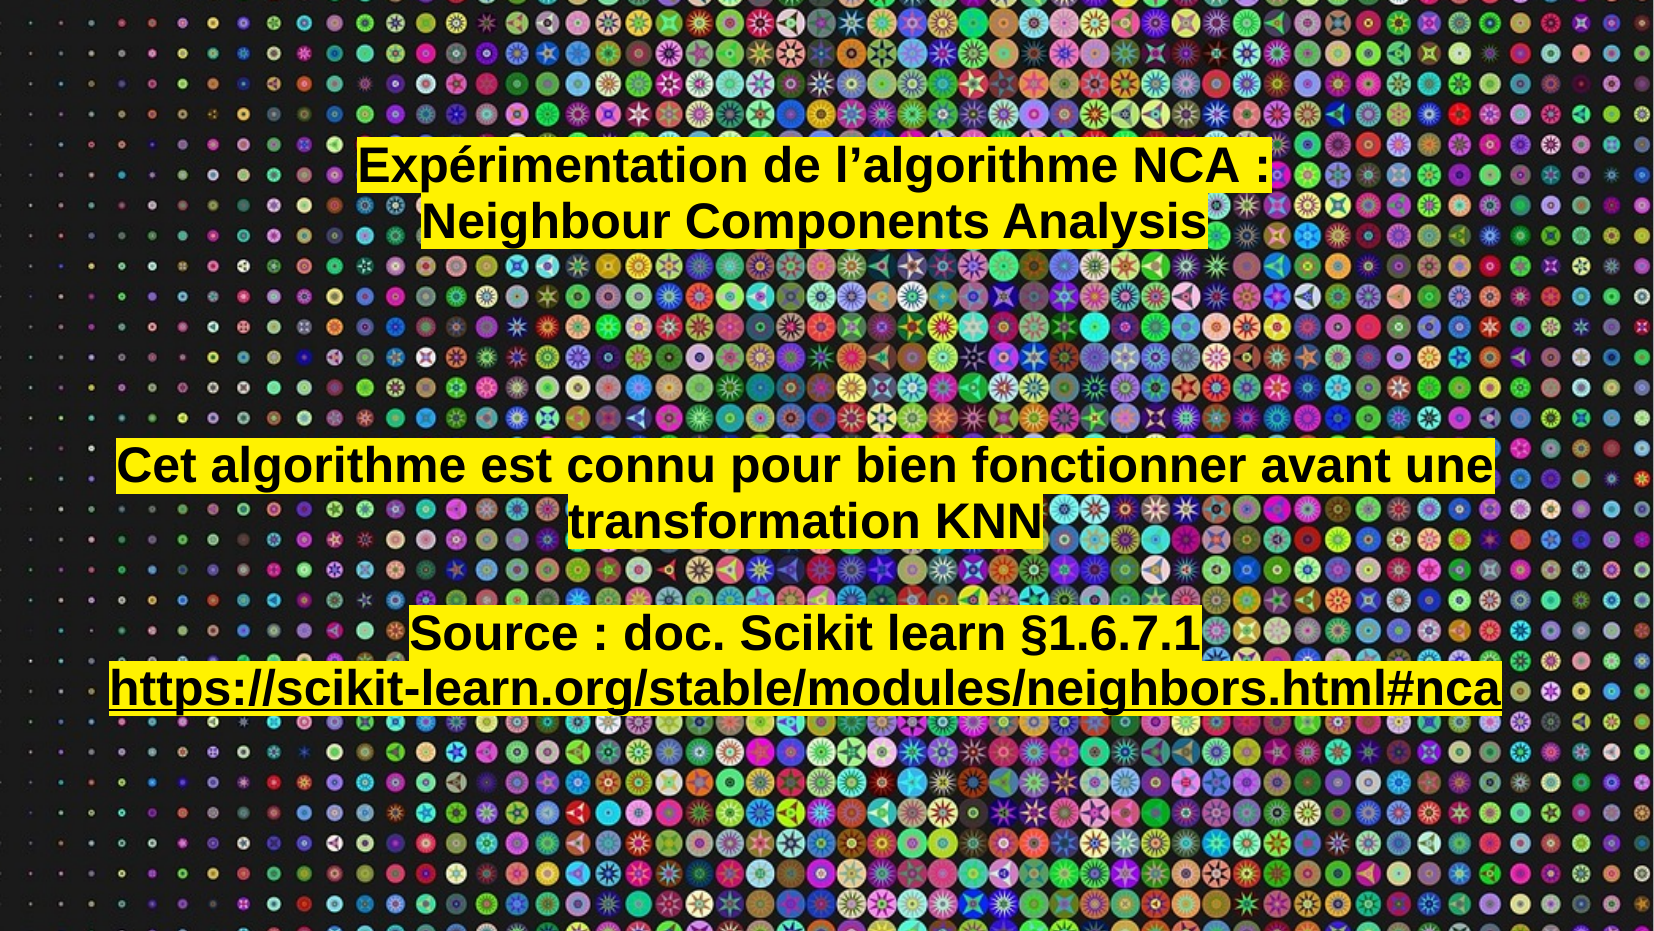

Expérimentation de l’algorithme NCA :
Neighbour Components Analysis
Cet algorithme est connu pour bien fonctionner avant une transformation KNN
Source : doc. Scikit learn §1.6.7.1
https://scikit-learn.org/stable/modules/neighbors.html#nca